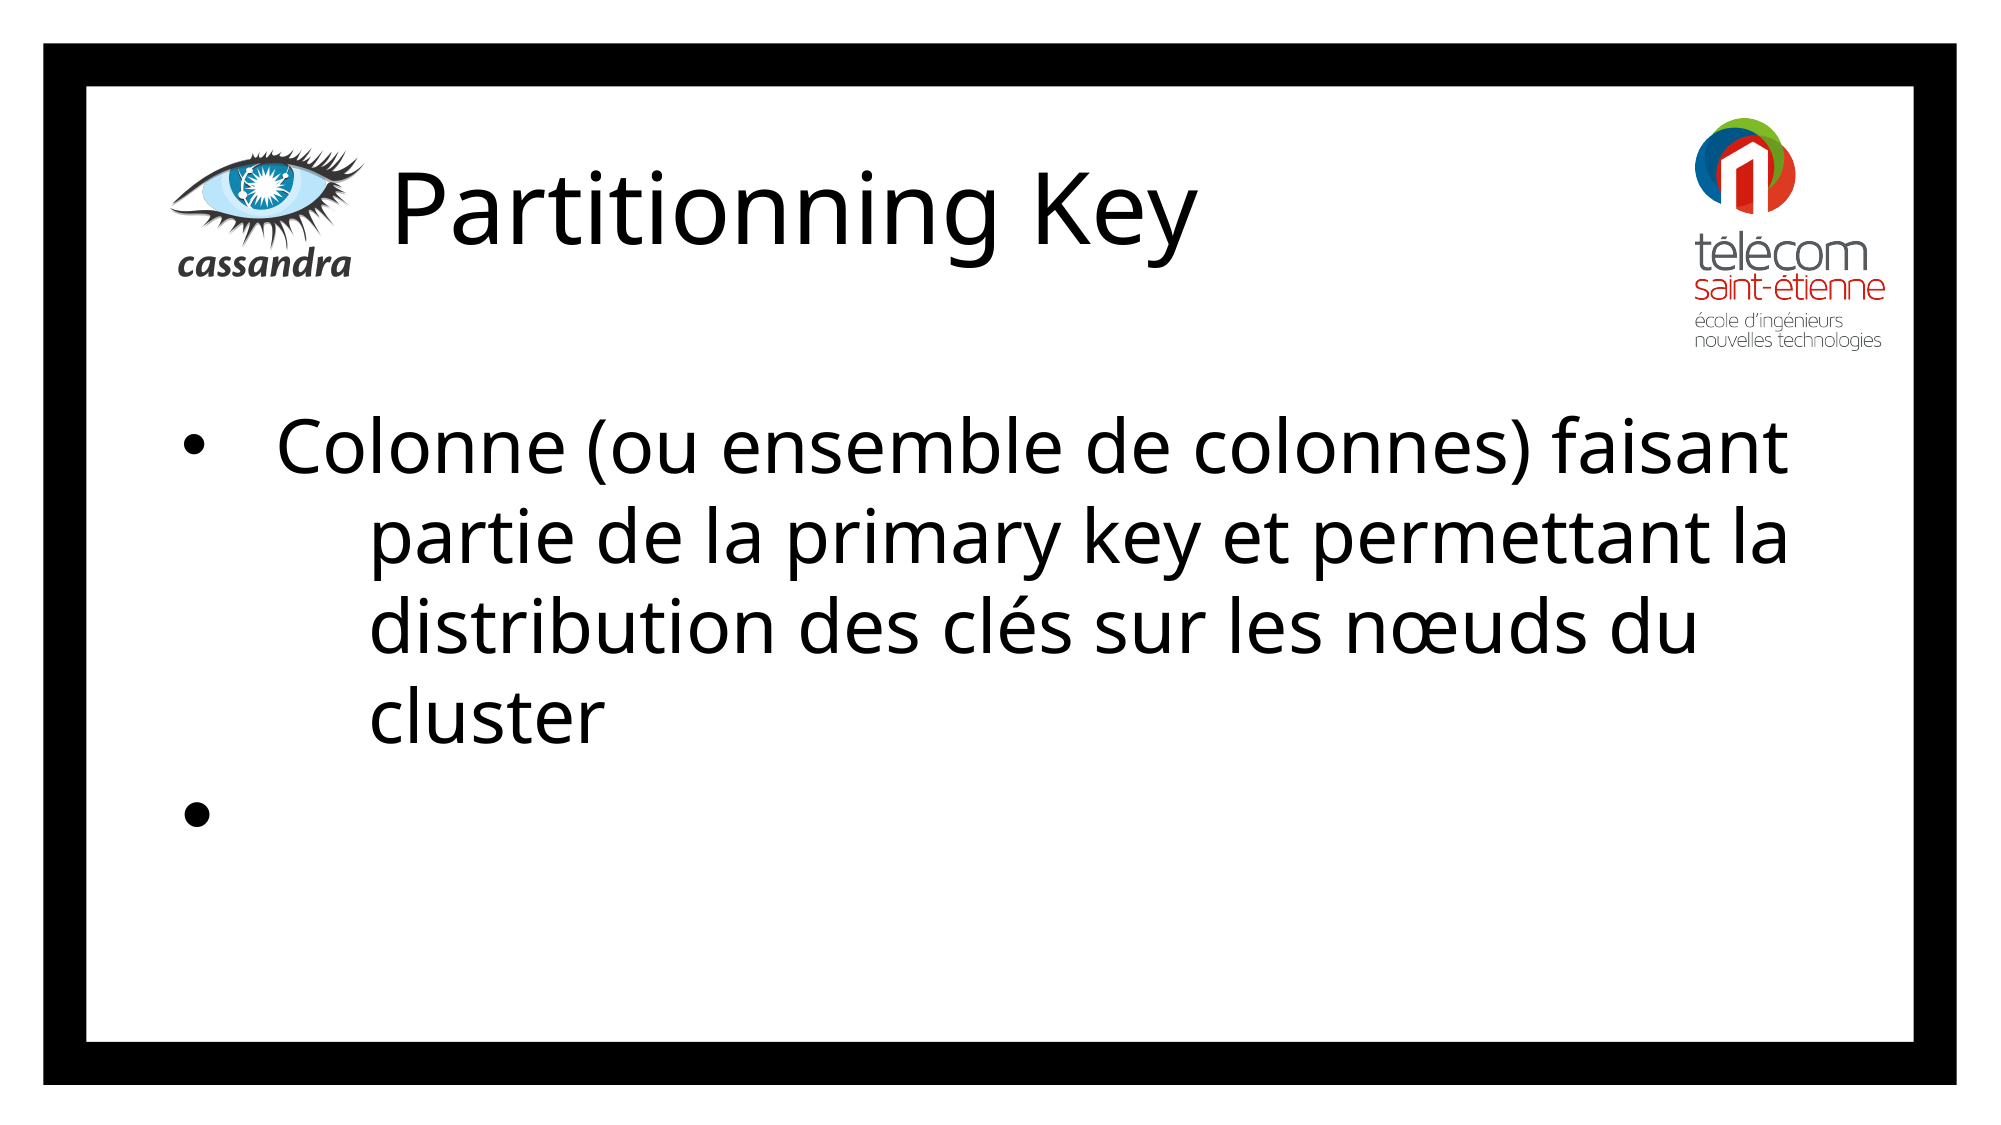

# Partitionning Key
Colonne (ou ensemble de colonnes) faisant partie de la primary key et permettant la distribution des clés sur les nœuds du cluster